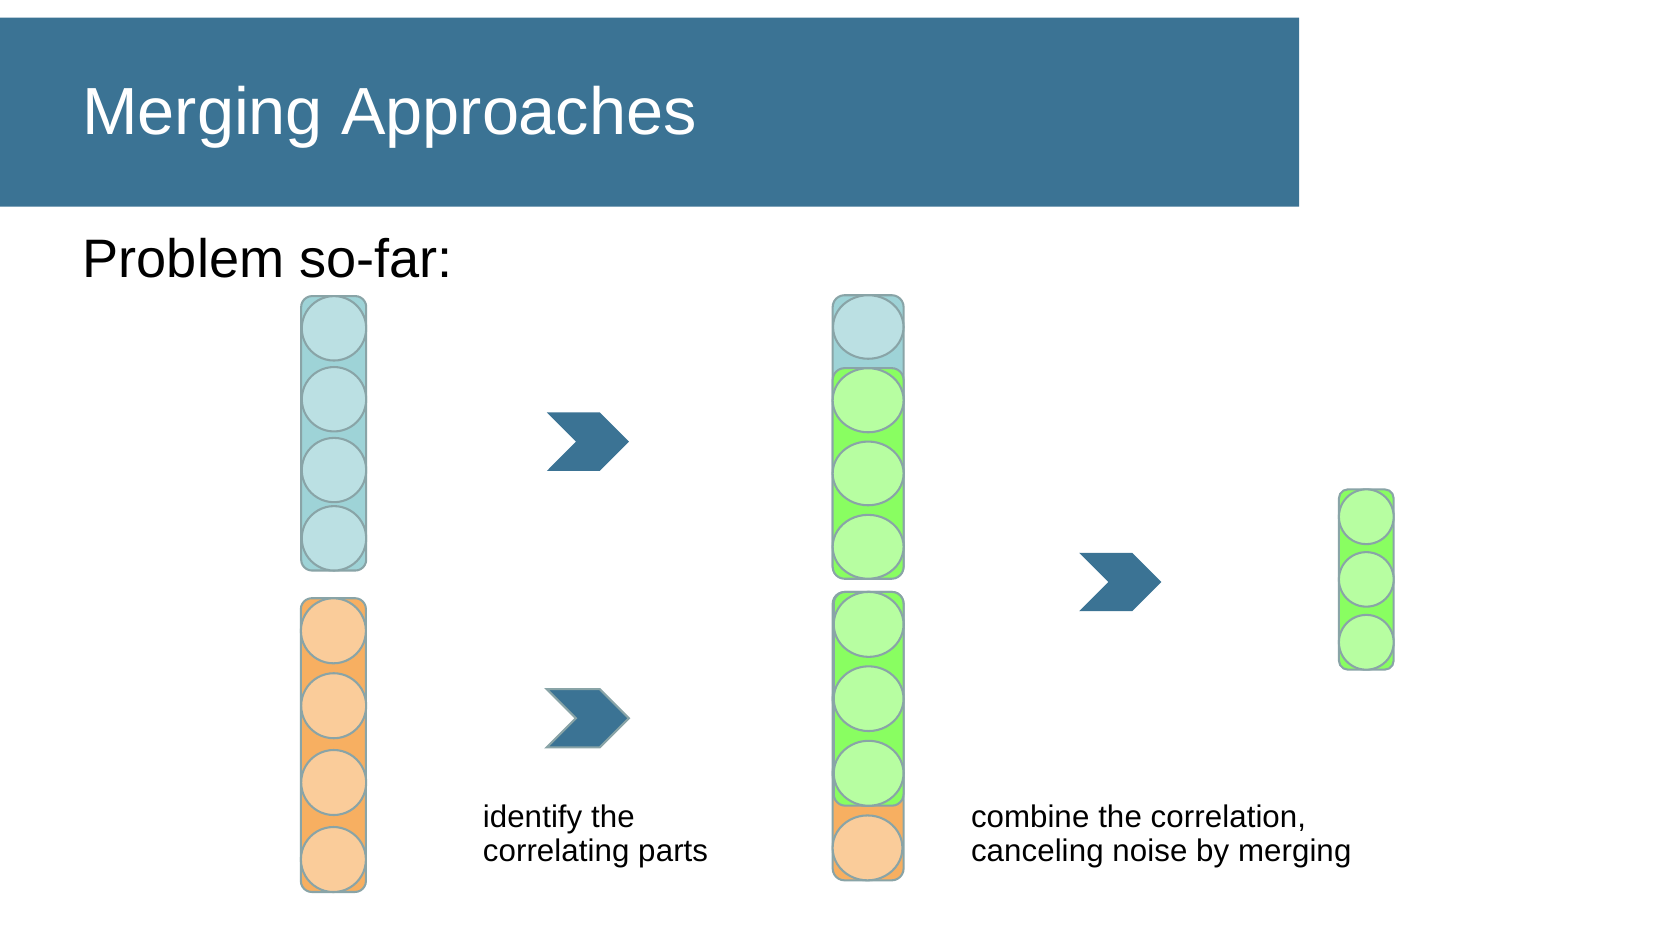

# Merging Approaches
Problem so-far:
identify the
correlating parts
combine the correlation,
canceling noise by merging